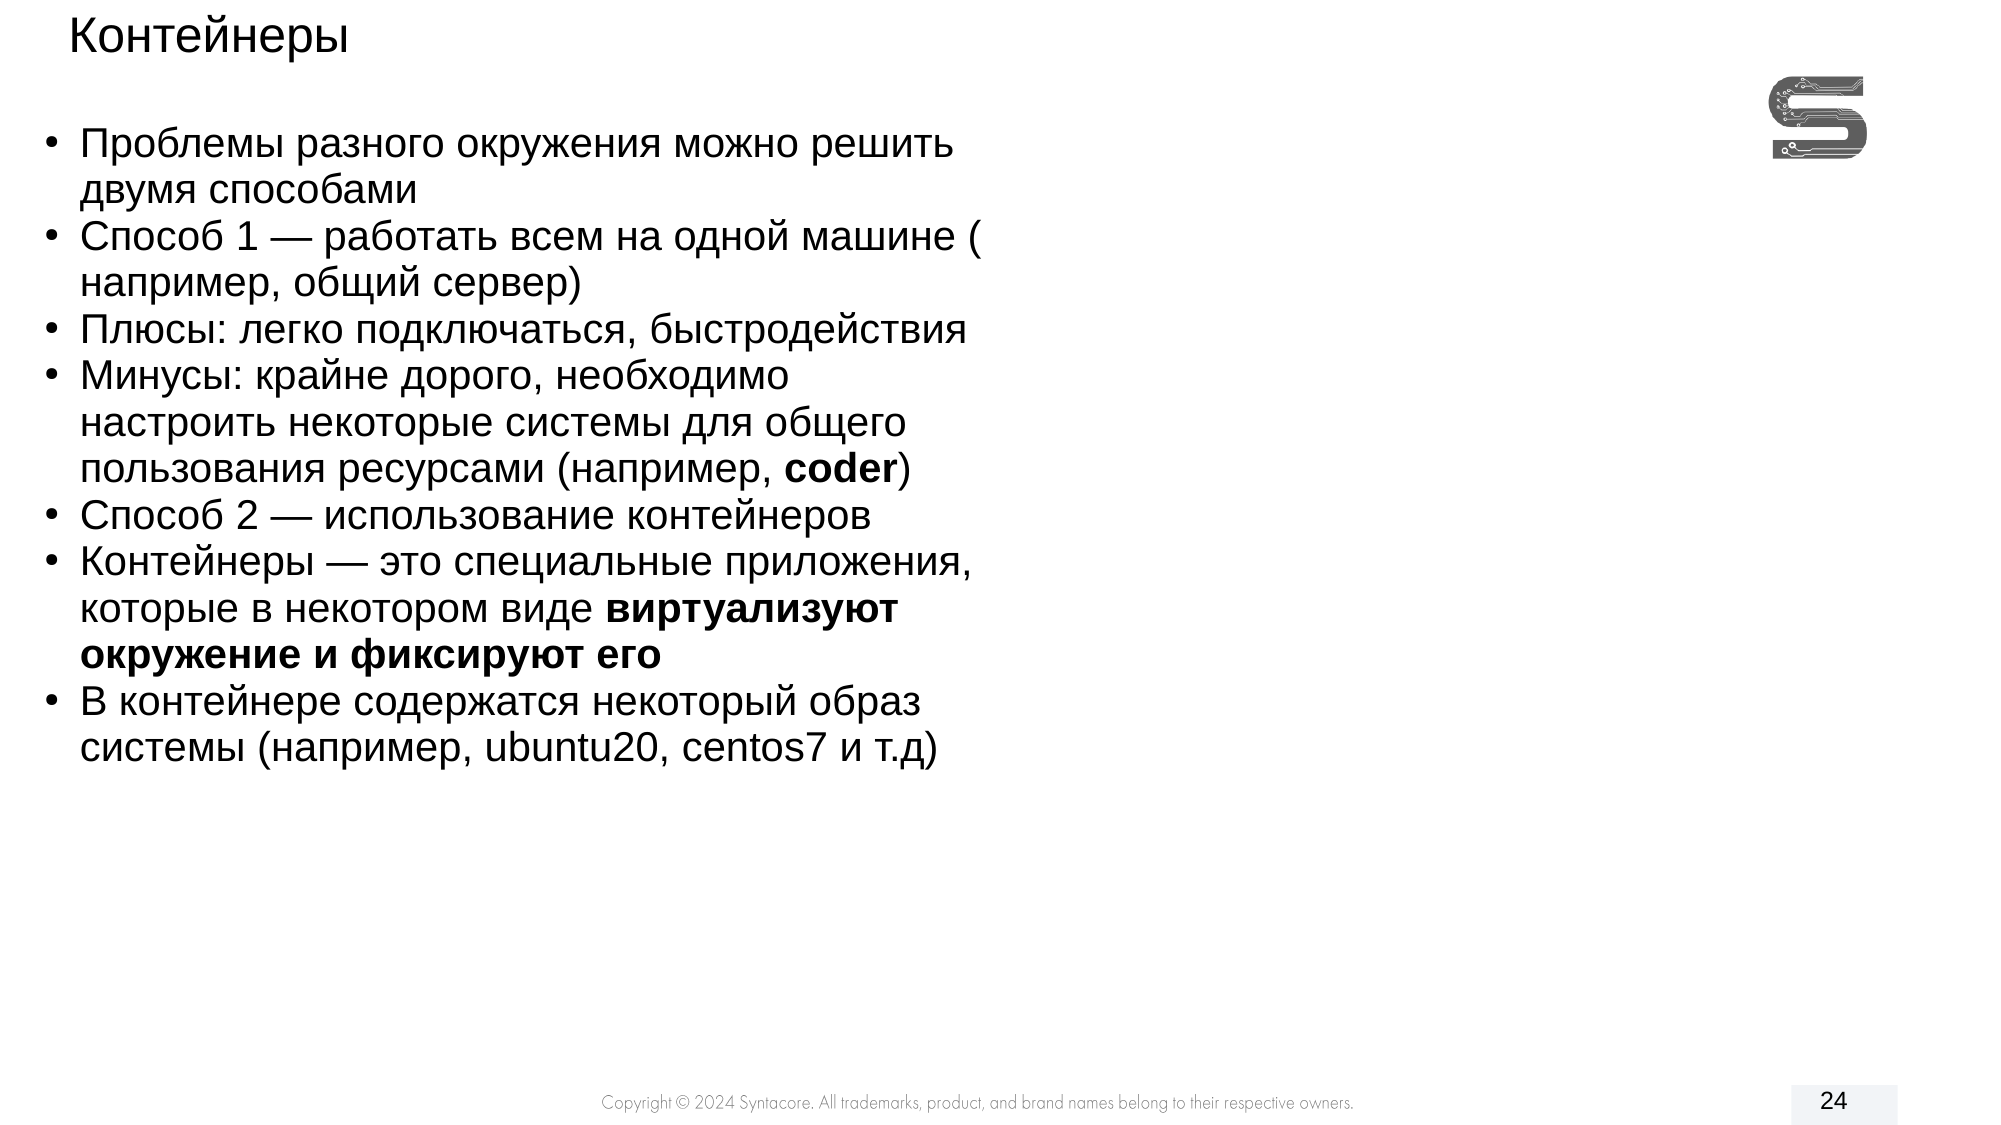

Контейнеры
Проблемы разного окружения можно решить двумя способами
Способ 1 — работать всем на одной машине ( например, общий сервер)
Плюсы: легко подключаться, быстродействия
Минусы: крайне дорого, необходимо настроить некоторые системы для общего пользования ресурсами (например, coder)
Способ 2 — использование контейнеров
Контейнеры — это специальные приложения, которые в некотором виде виртуализуют окружение и фиксируют его
В контейнере содержатся некоторый образ системы (например, ubuntu20, centos7 и т.д)